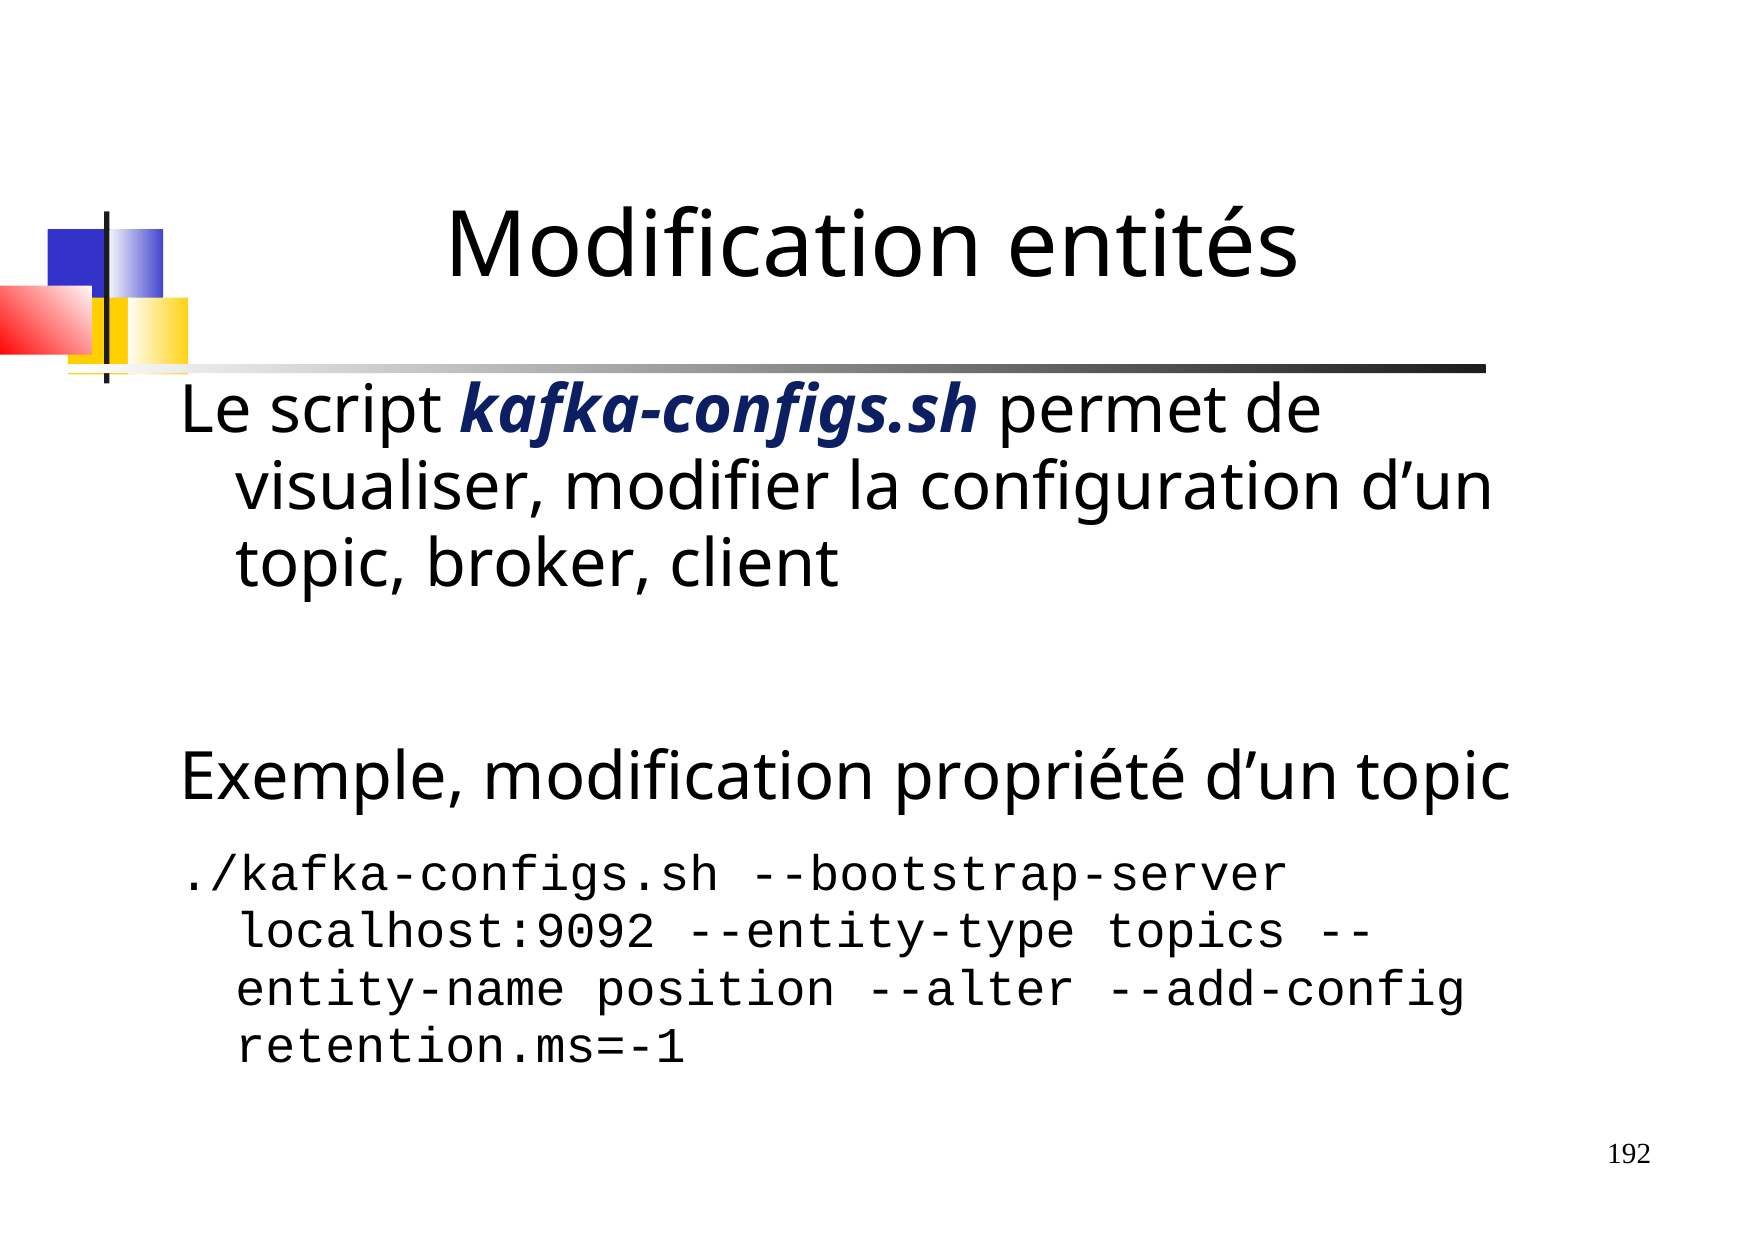

# Modification entités
Le script kafka-configs.sh permet de visualiser, modifier la configuration d’un topic, broker, client
Exemple, modification propriété d’un topic
./kafka-configs.sh --bootstrap-server localhost:9092 --entity-type topics --entity-name position --alter --add-config retention.ms=-1